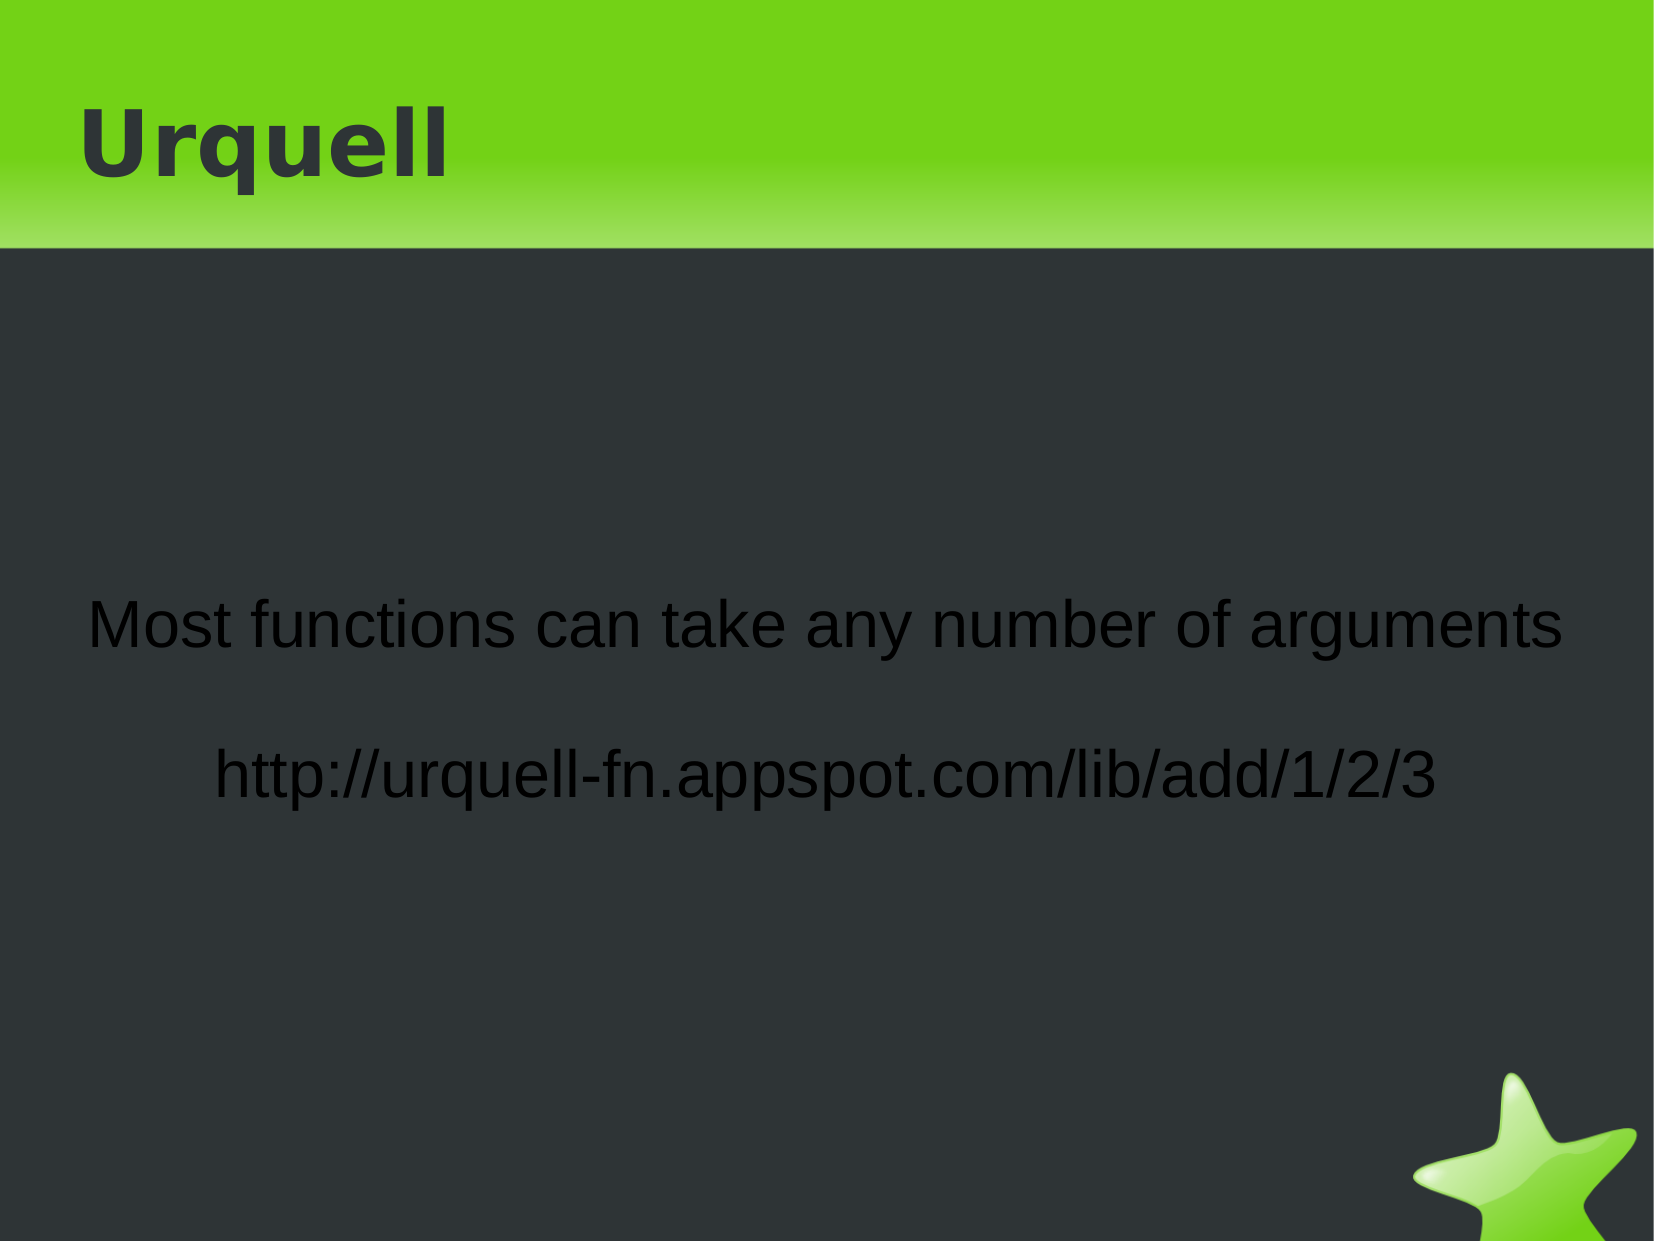

# Urquell
Most functions can take any number of arguments
http://urquell-fn.appspot.com/lib/add/1/2/3